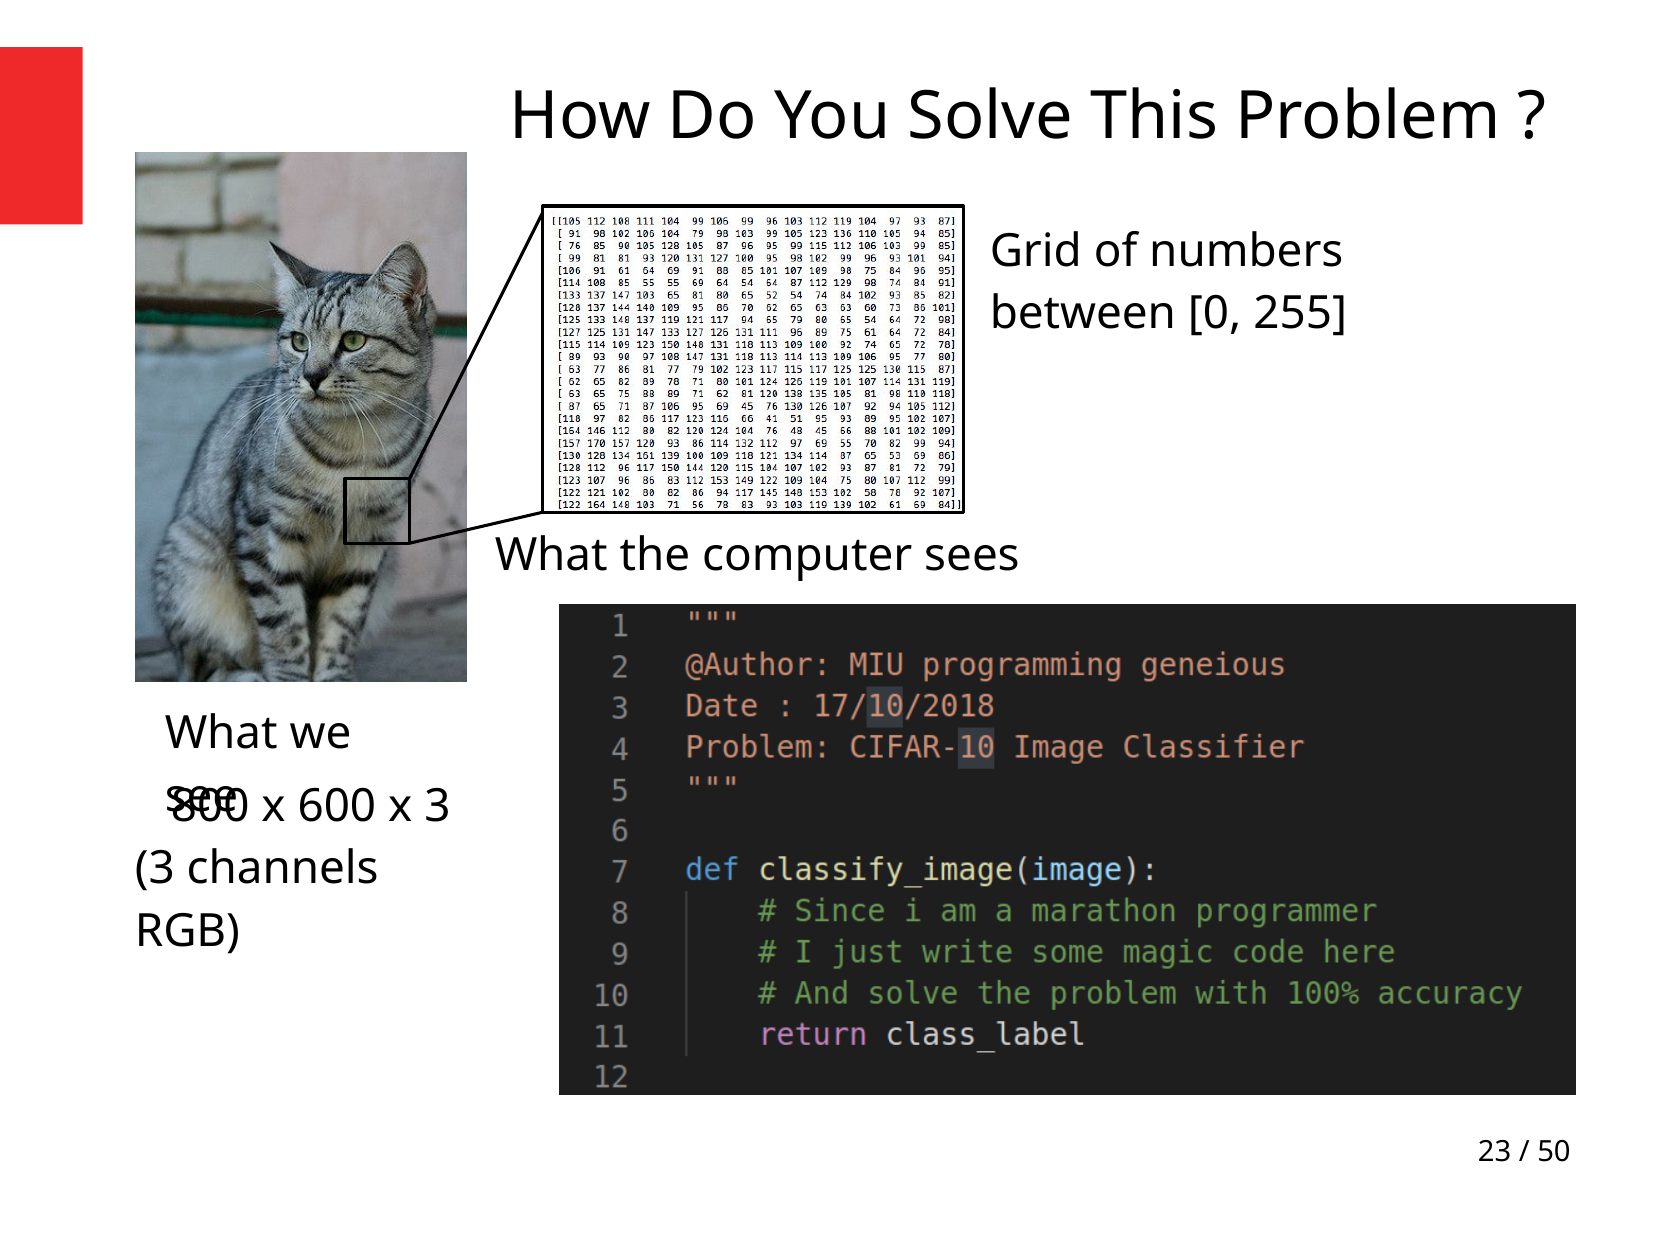

How Do You Solve This Problem ?
Grid of numbers
between [0, 255]
What the computer sees
What we see
 800 x 600 x 3
(3 channels RGB)
23